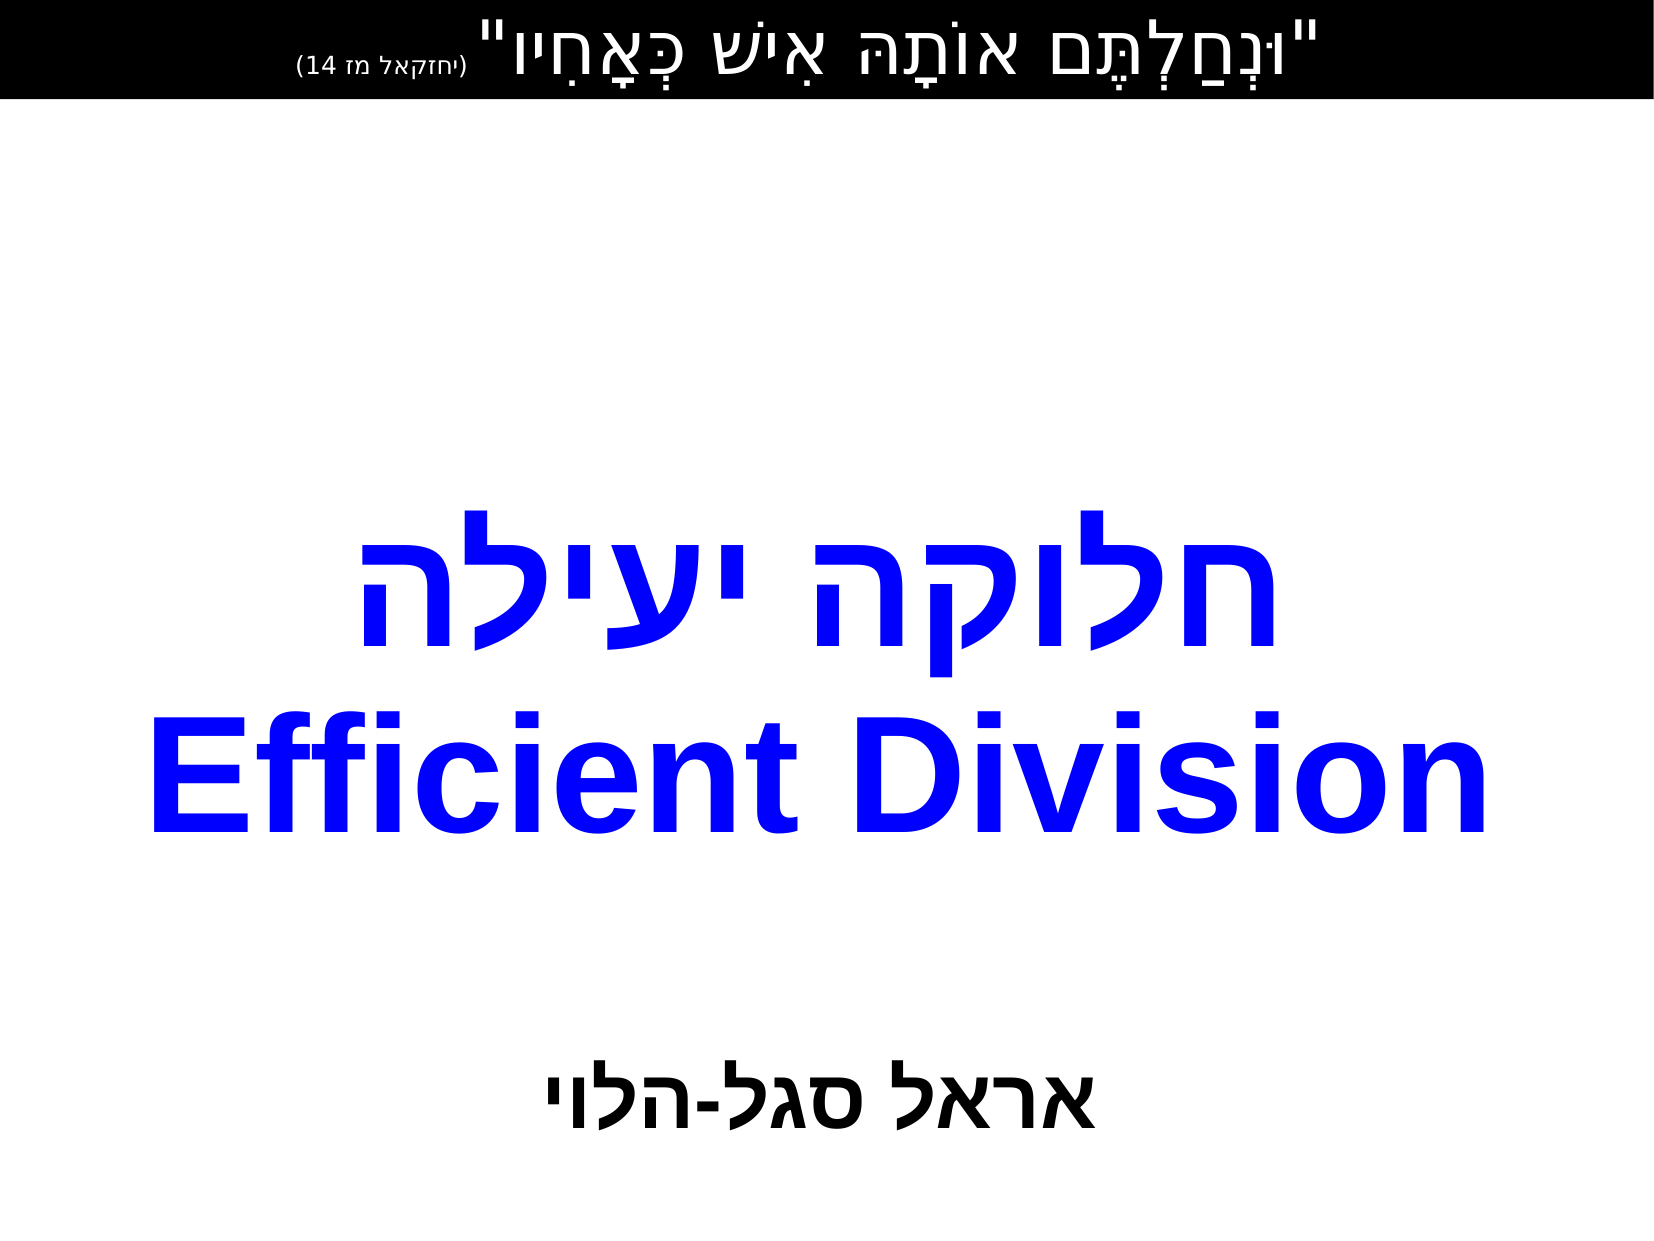

"וּנְחַלְתֶּם אוֹתָהּ אִישׁ כְּאָחִיו" (יחזקאל מז 14)
# חלוקה יעילה Efficient Division אראל סגל-הלוי